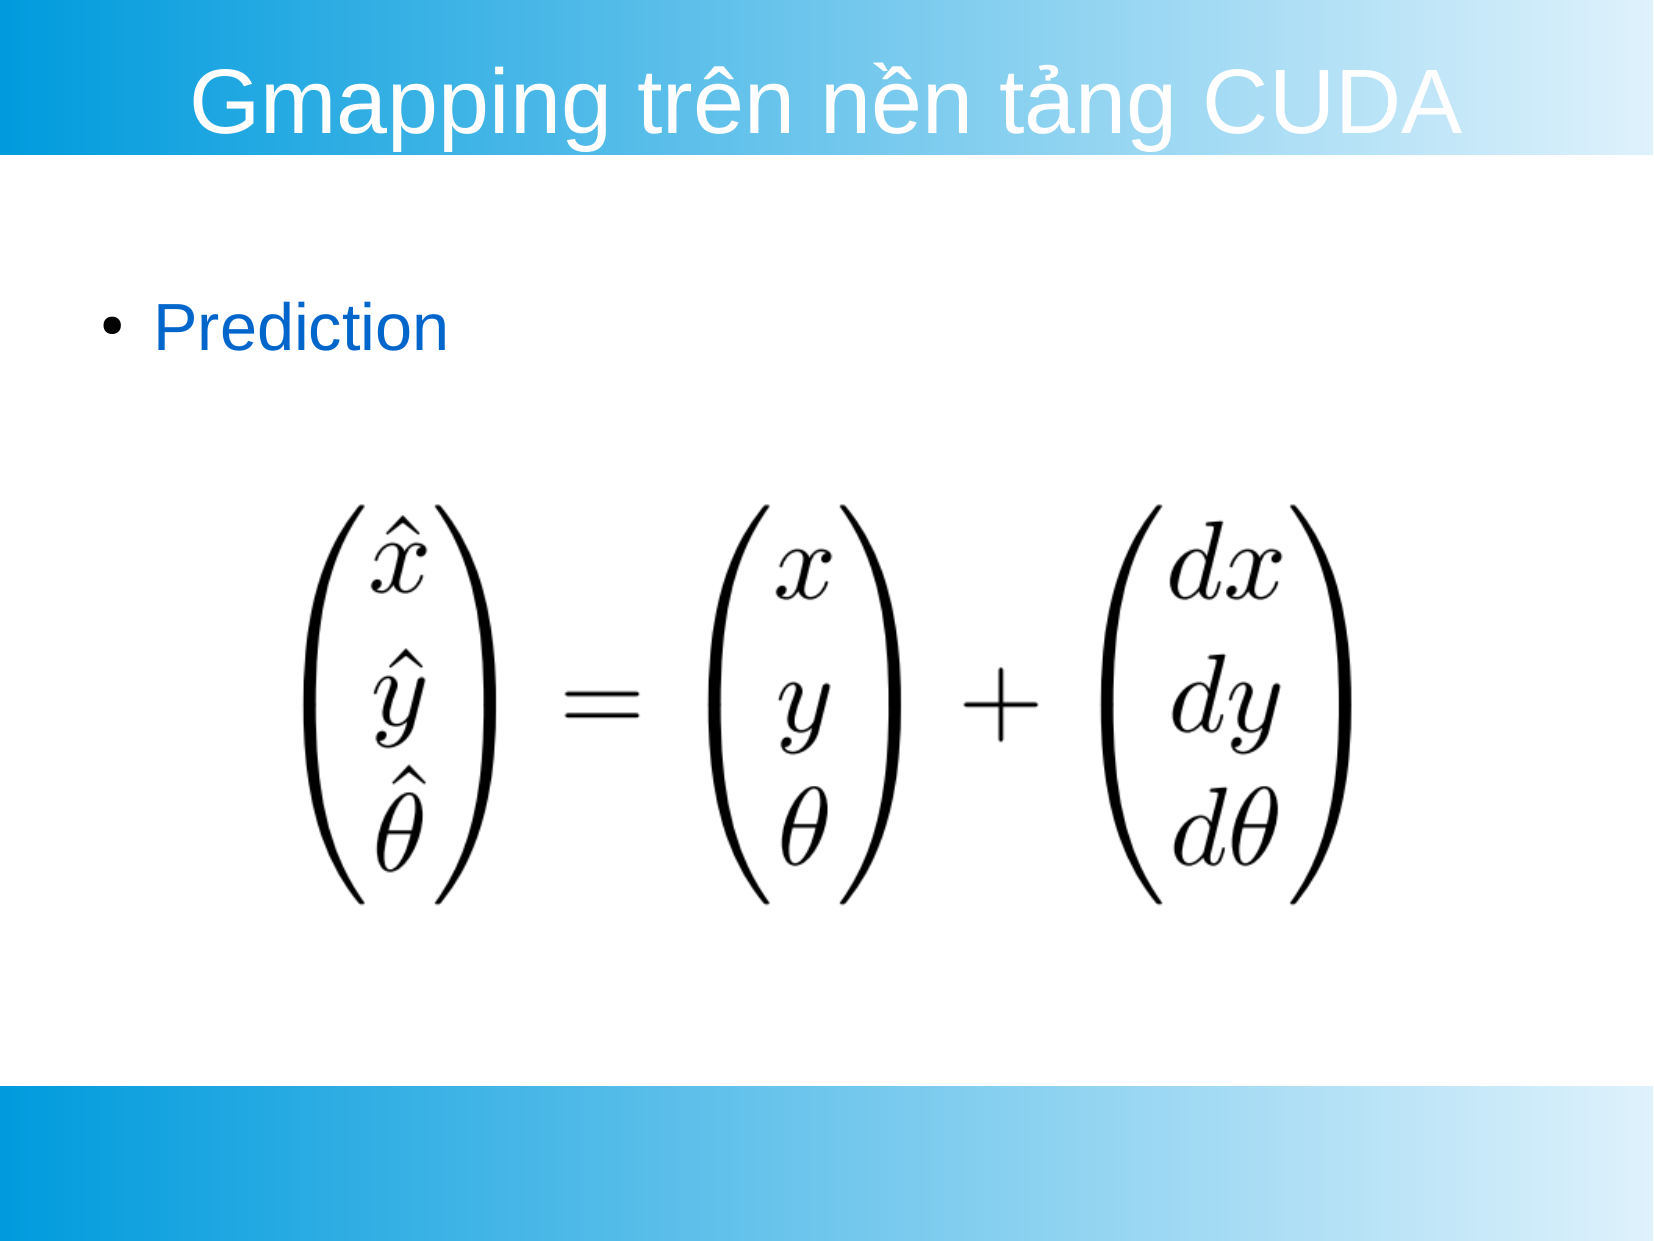

# Gmapping trên nền tảng CUDA
Prediction